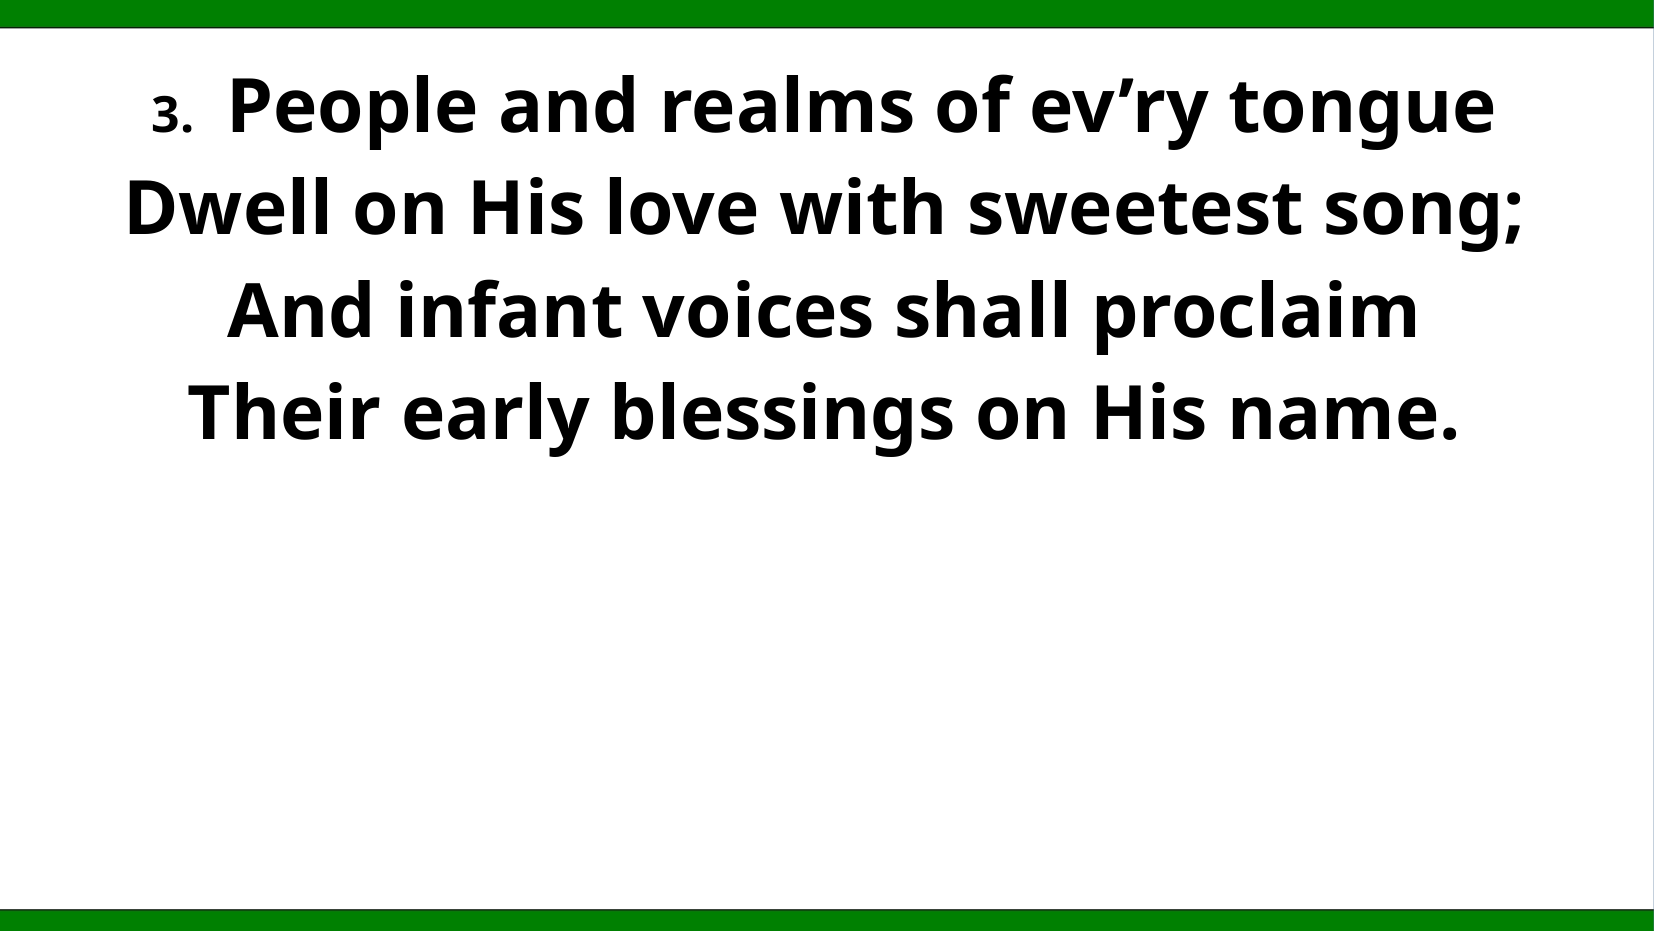

3.	People and realms of ev’ry tongue
Dwell on His love with sweetest song;
And infant voices shall proclaim
Their early blessings on His name.